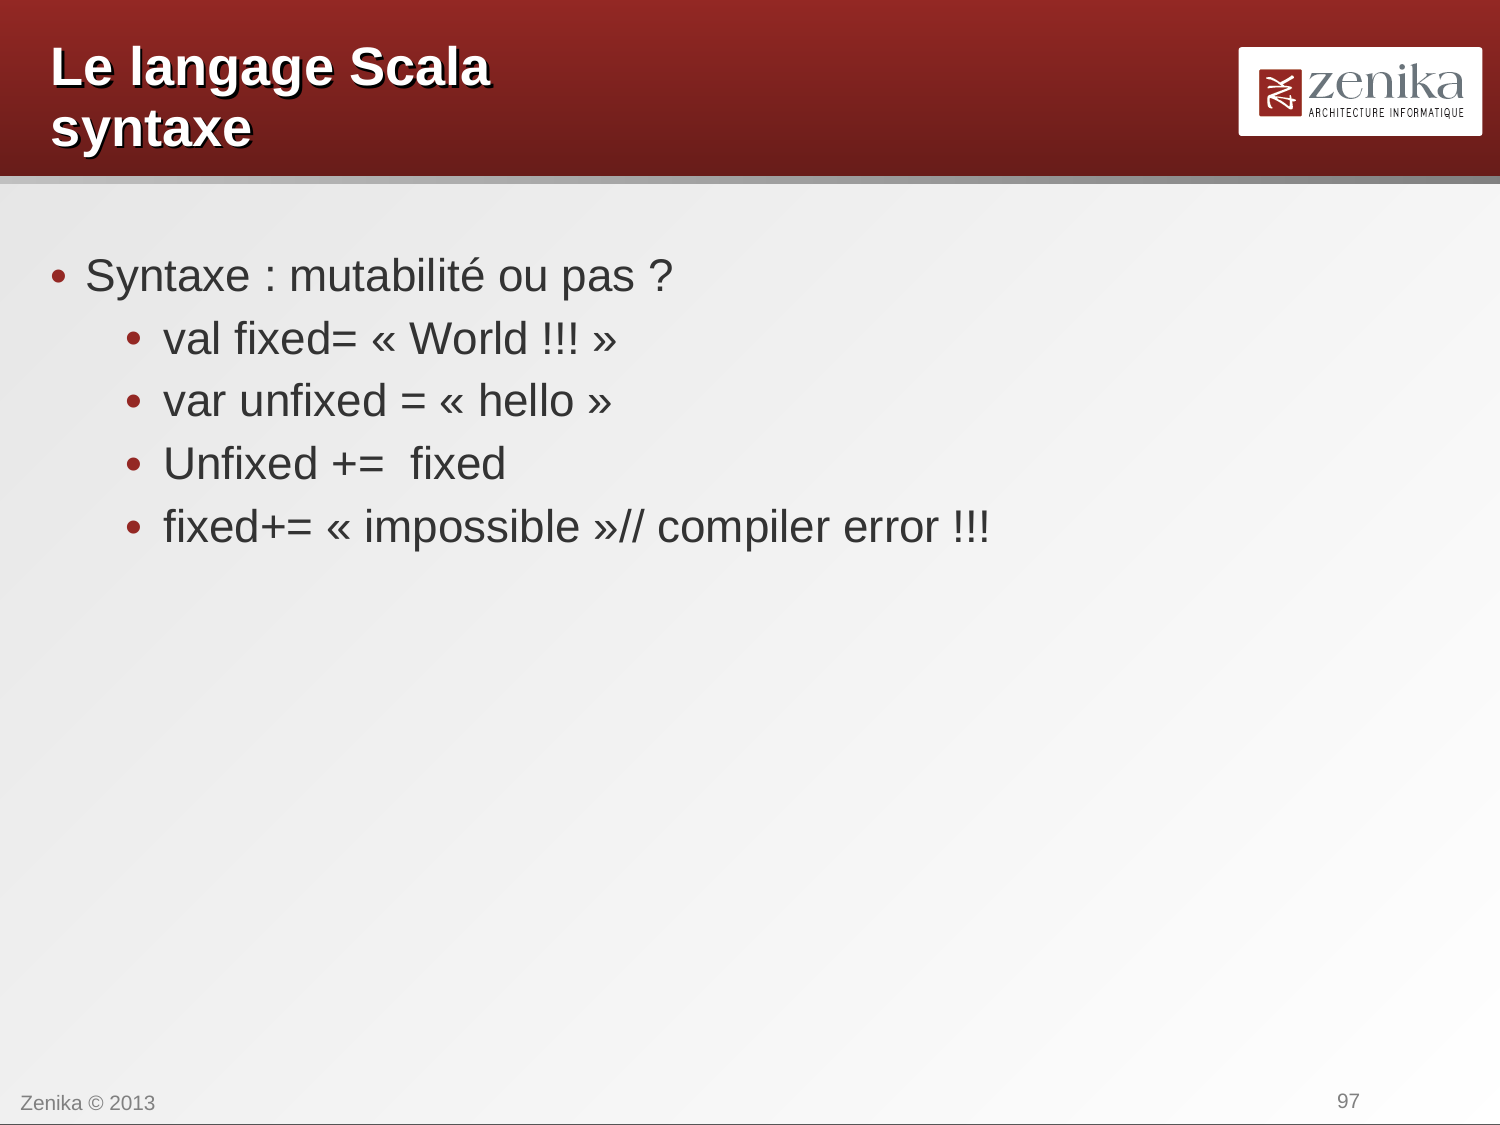

# Le langage Scala syntaxe
Syntaxe : mutabilité ou pas ?
val fixed= « World !!! »
var unfixed = « hello »
Unfixed += fixed
fixed+= « impossible »// compiler error !!!